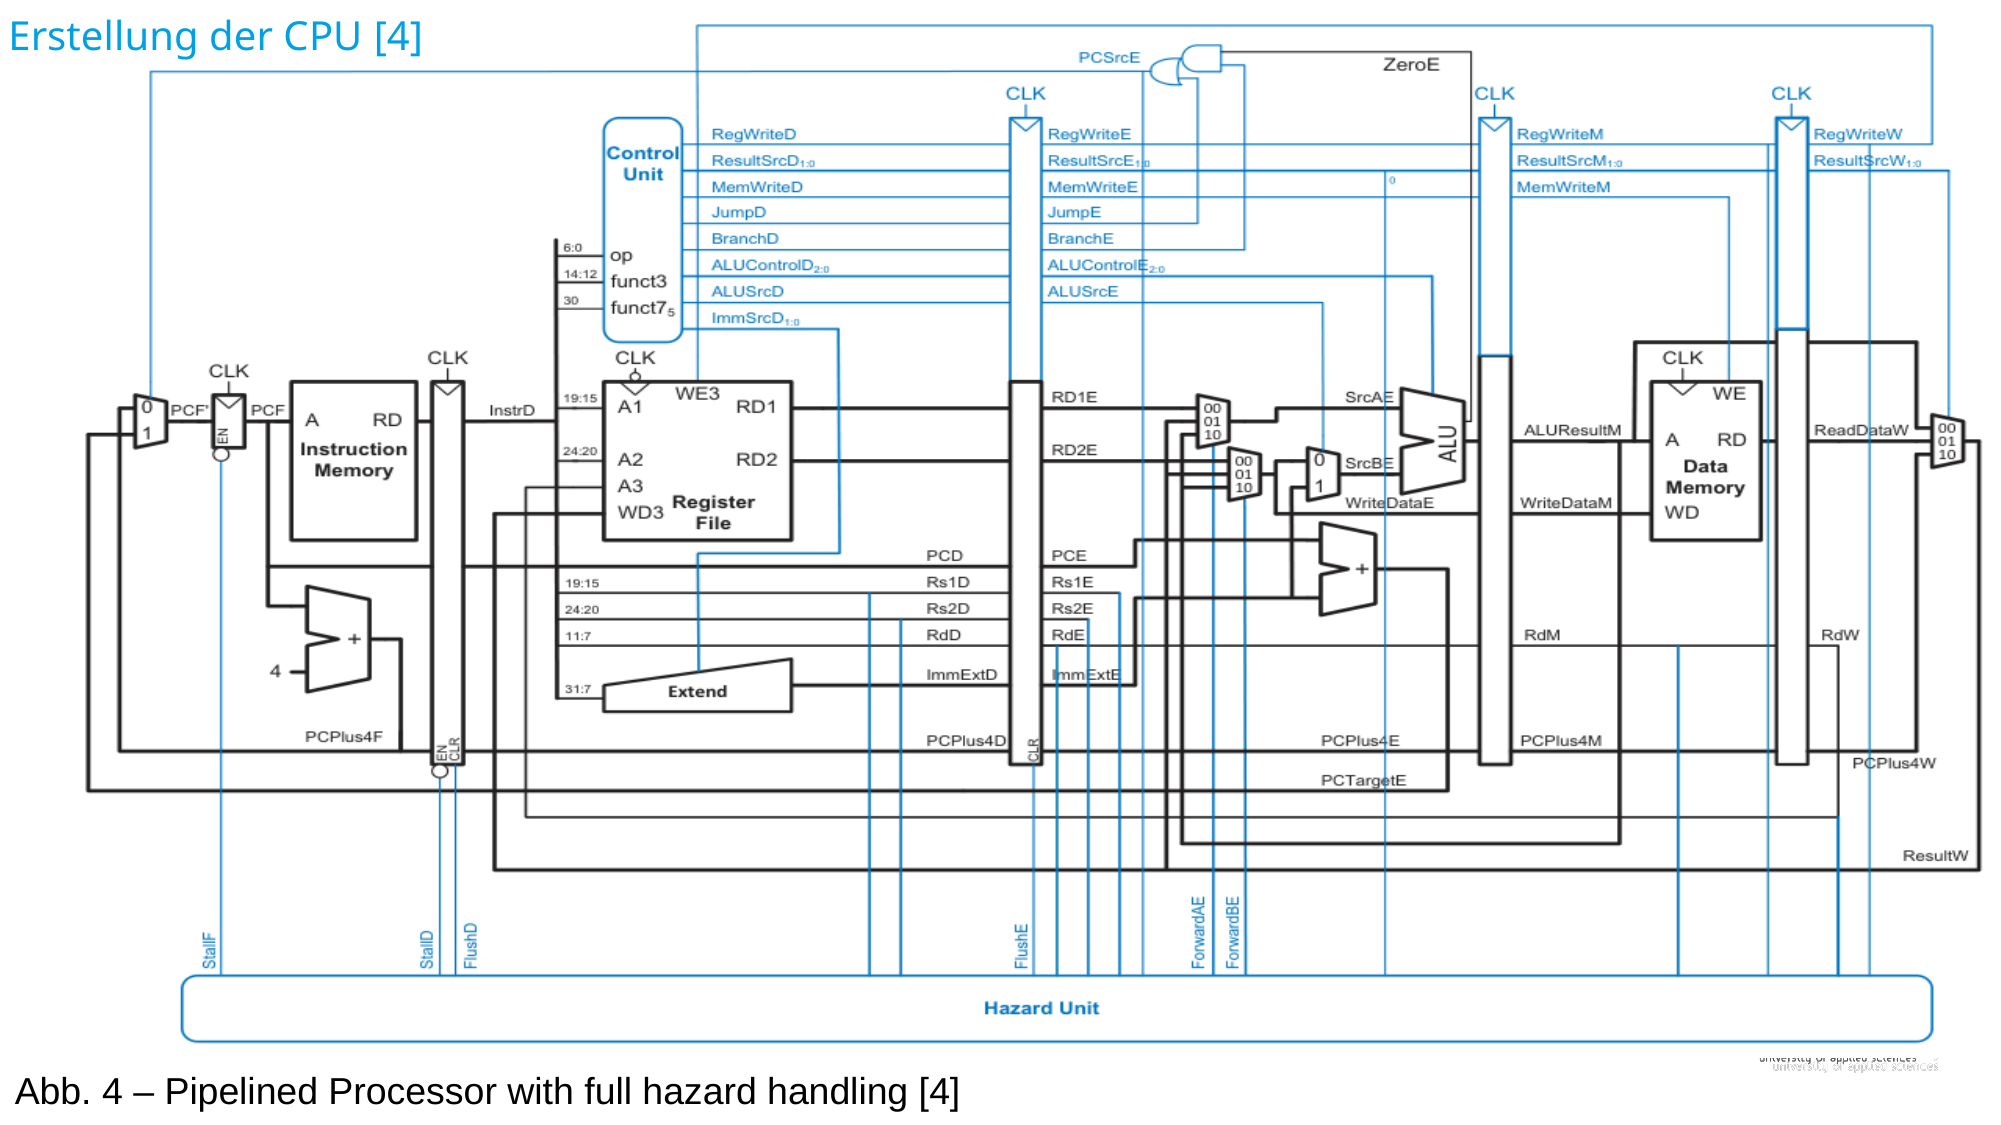

# Erstellung der CPU [4]
Abb. 4 – Pipelined Processor with full hazard handling [4]